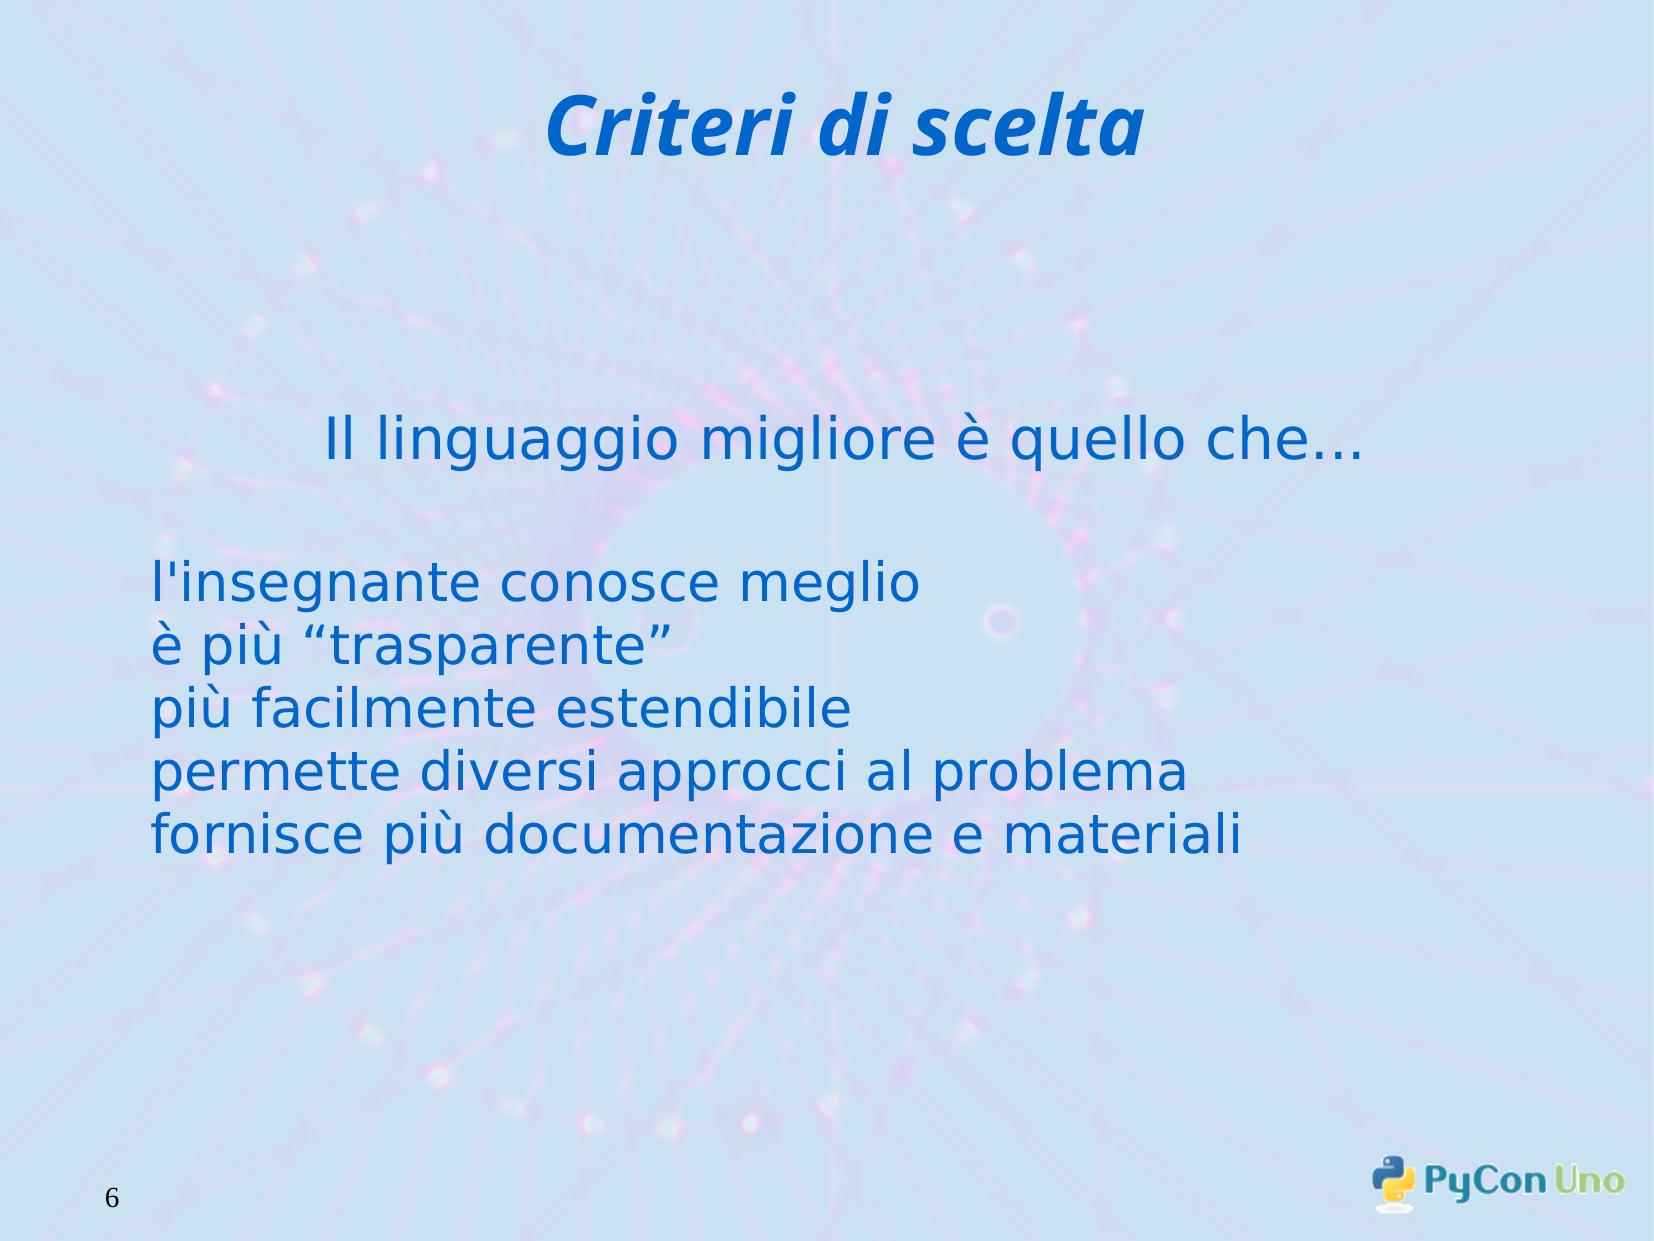

# Criteri di scelta
Il linguaggio migliore è quello che...
l'insegnante conosce meglio
è più “trasparente”
più facilmente estendibile
permette diversi approcci al problema
fornisce più documentazione e materiali
6